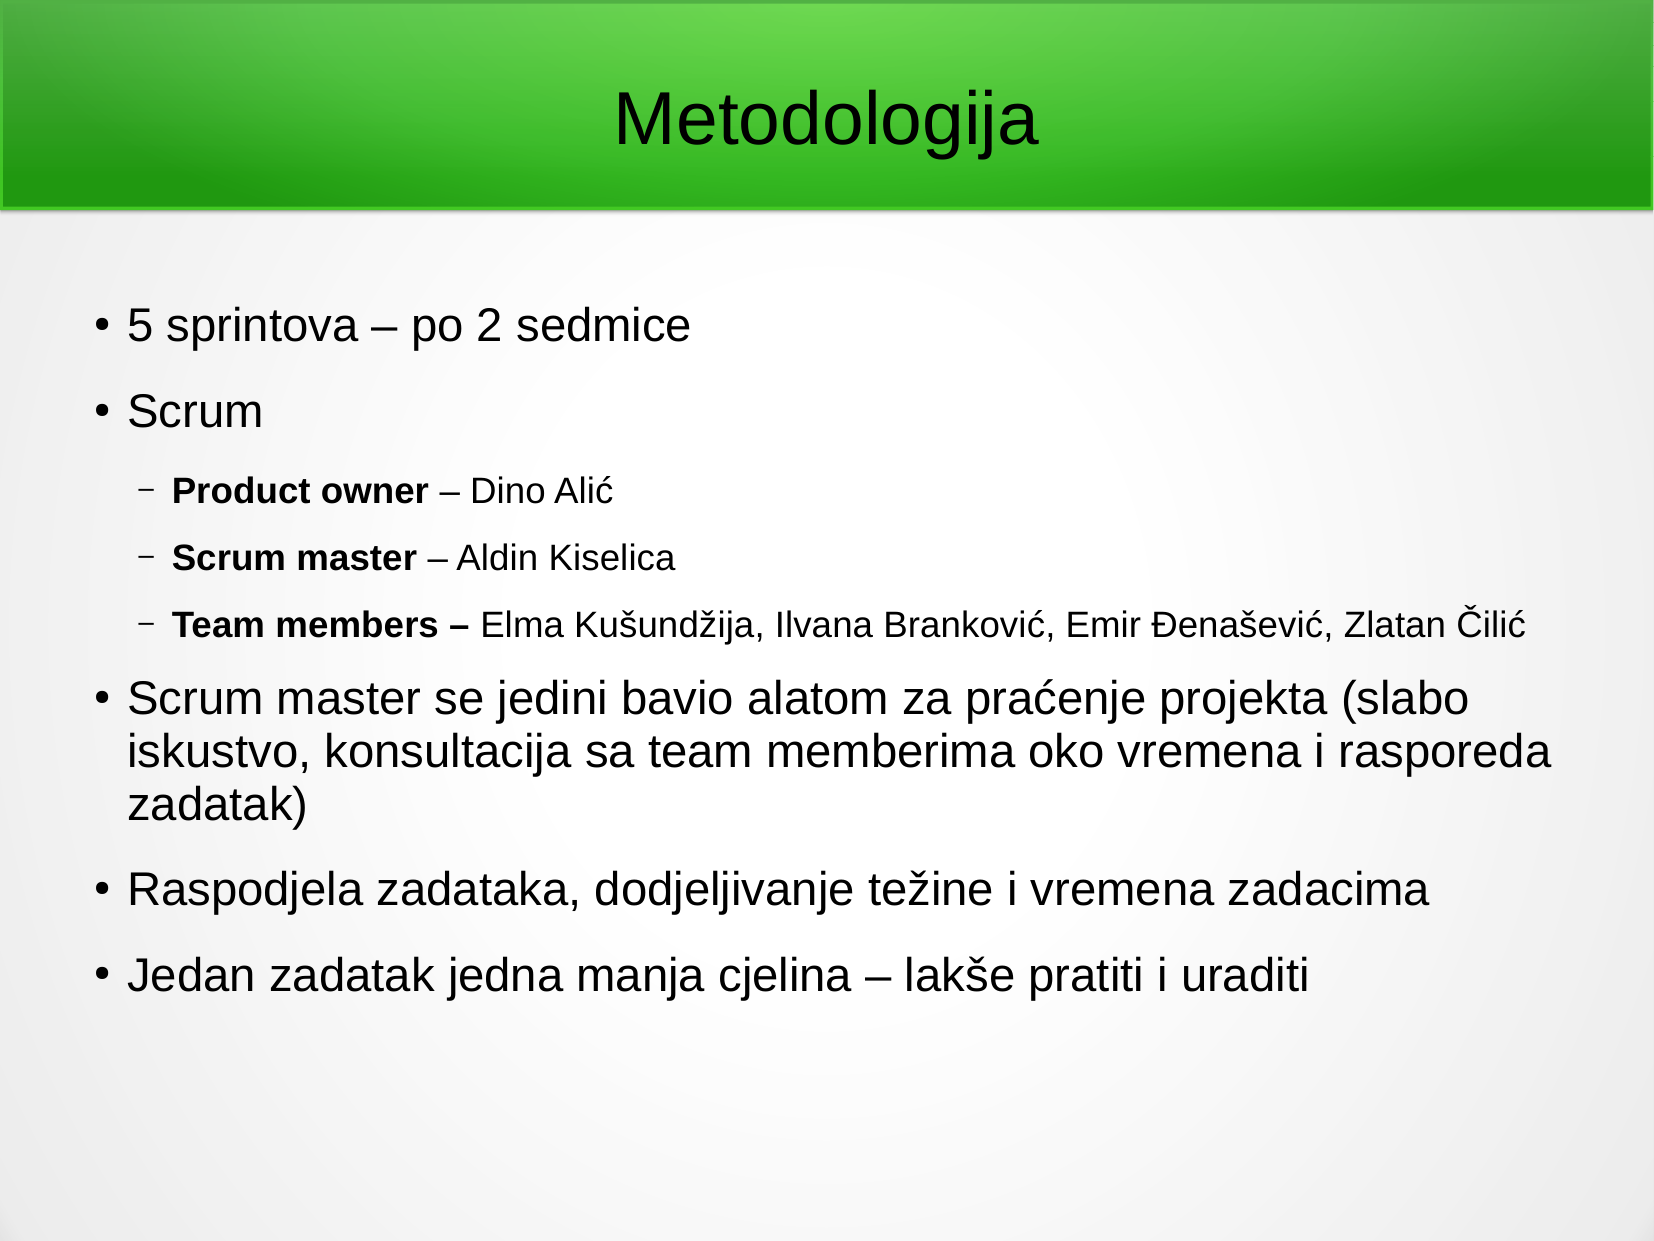

# Metodologija
5 sprintova – po 2 sedmice
Scrum
Product owner – Dino Alić
Scrum master – Aldin Kiselica
Team members – Elma Kušundžija, Ilvana Branković, Emir Đenašević, Zlatan Čilić
Scrum master se jedini bavio alatom za praćenje projekta (slabo iskustvo, konsultacija sa team memberima oko vremena i rasporeda zadatak)
Raspodjela zadataka, dodjeljivanje težine i vremena zadacima
Jedan zadatak jedna manja cjelina – lakše pratiti i uraditi